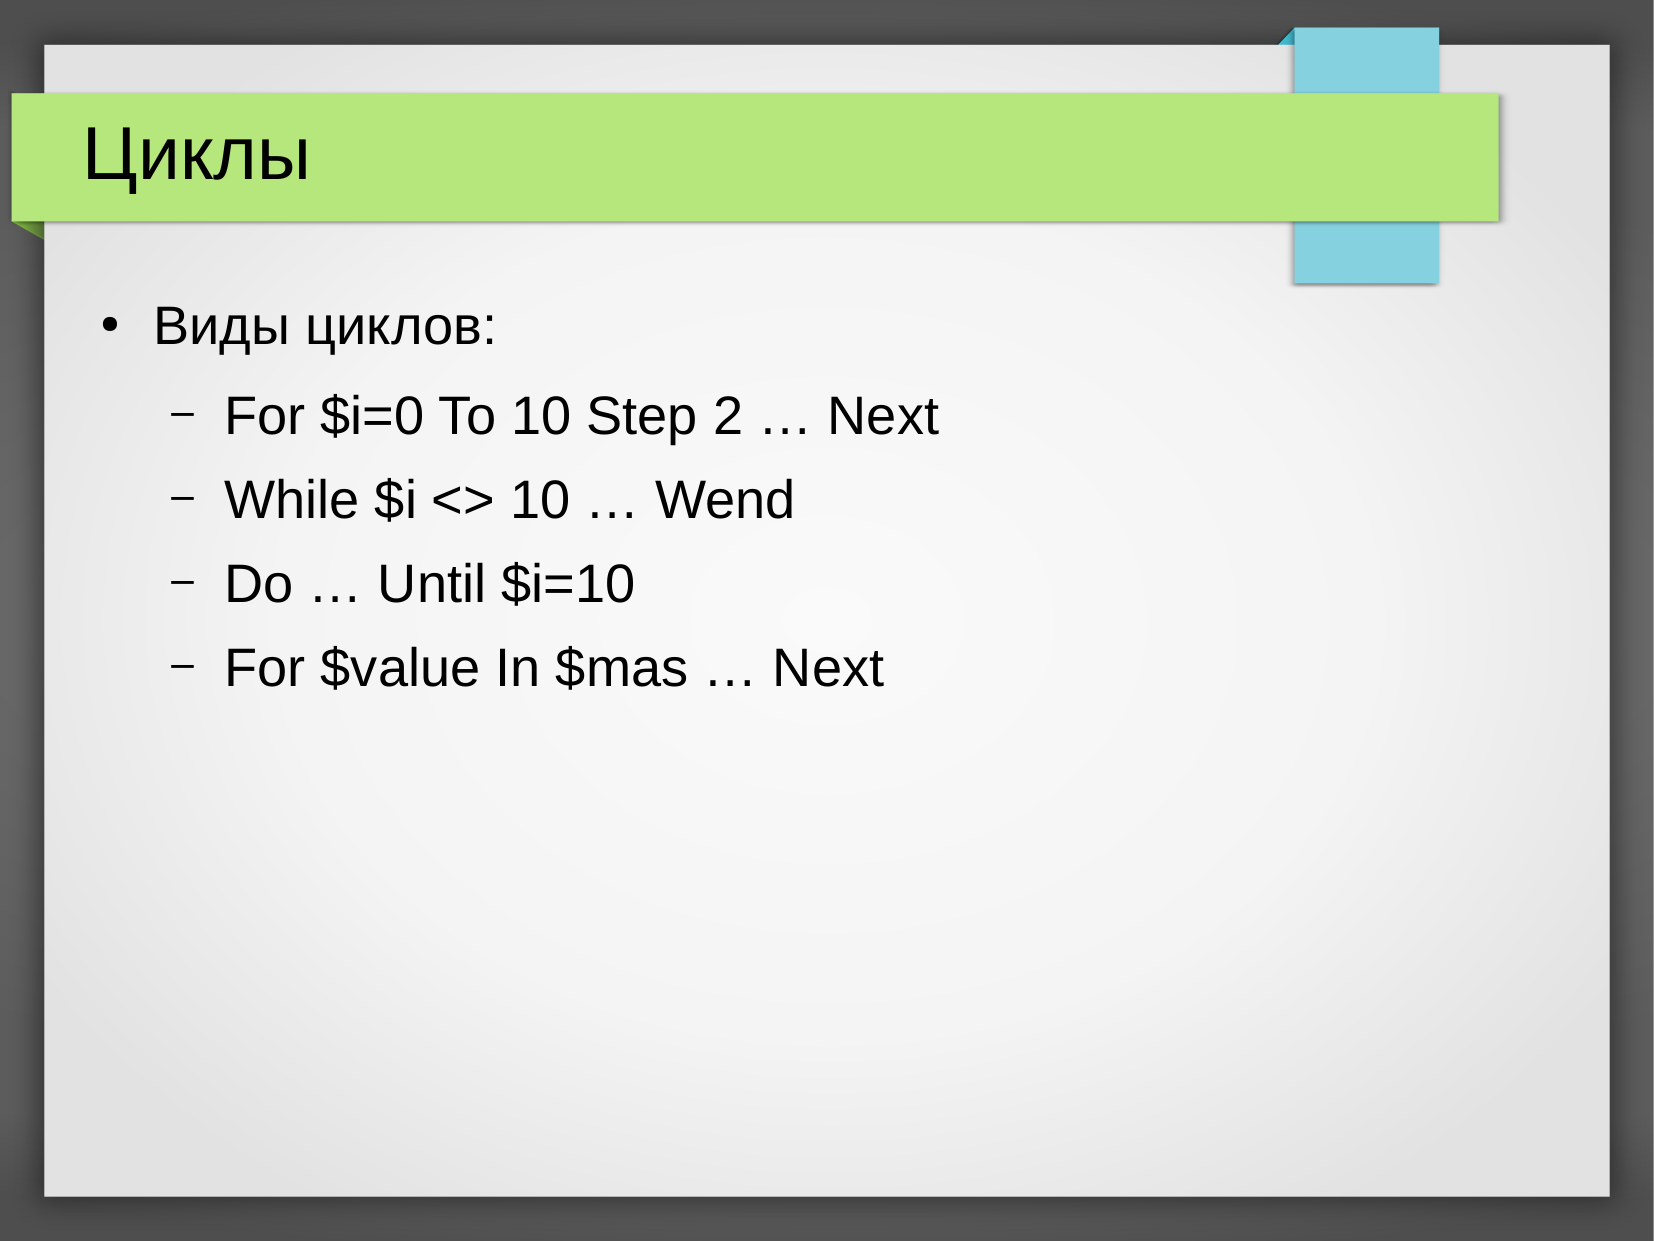

# Циклы
Виды циклов:
For $i=0 To 10 Step 2 … Next
While $i <> 10 … Wend
Do … Until $i=10
For $value In $mas … Next